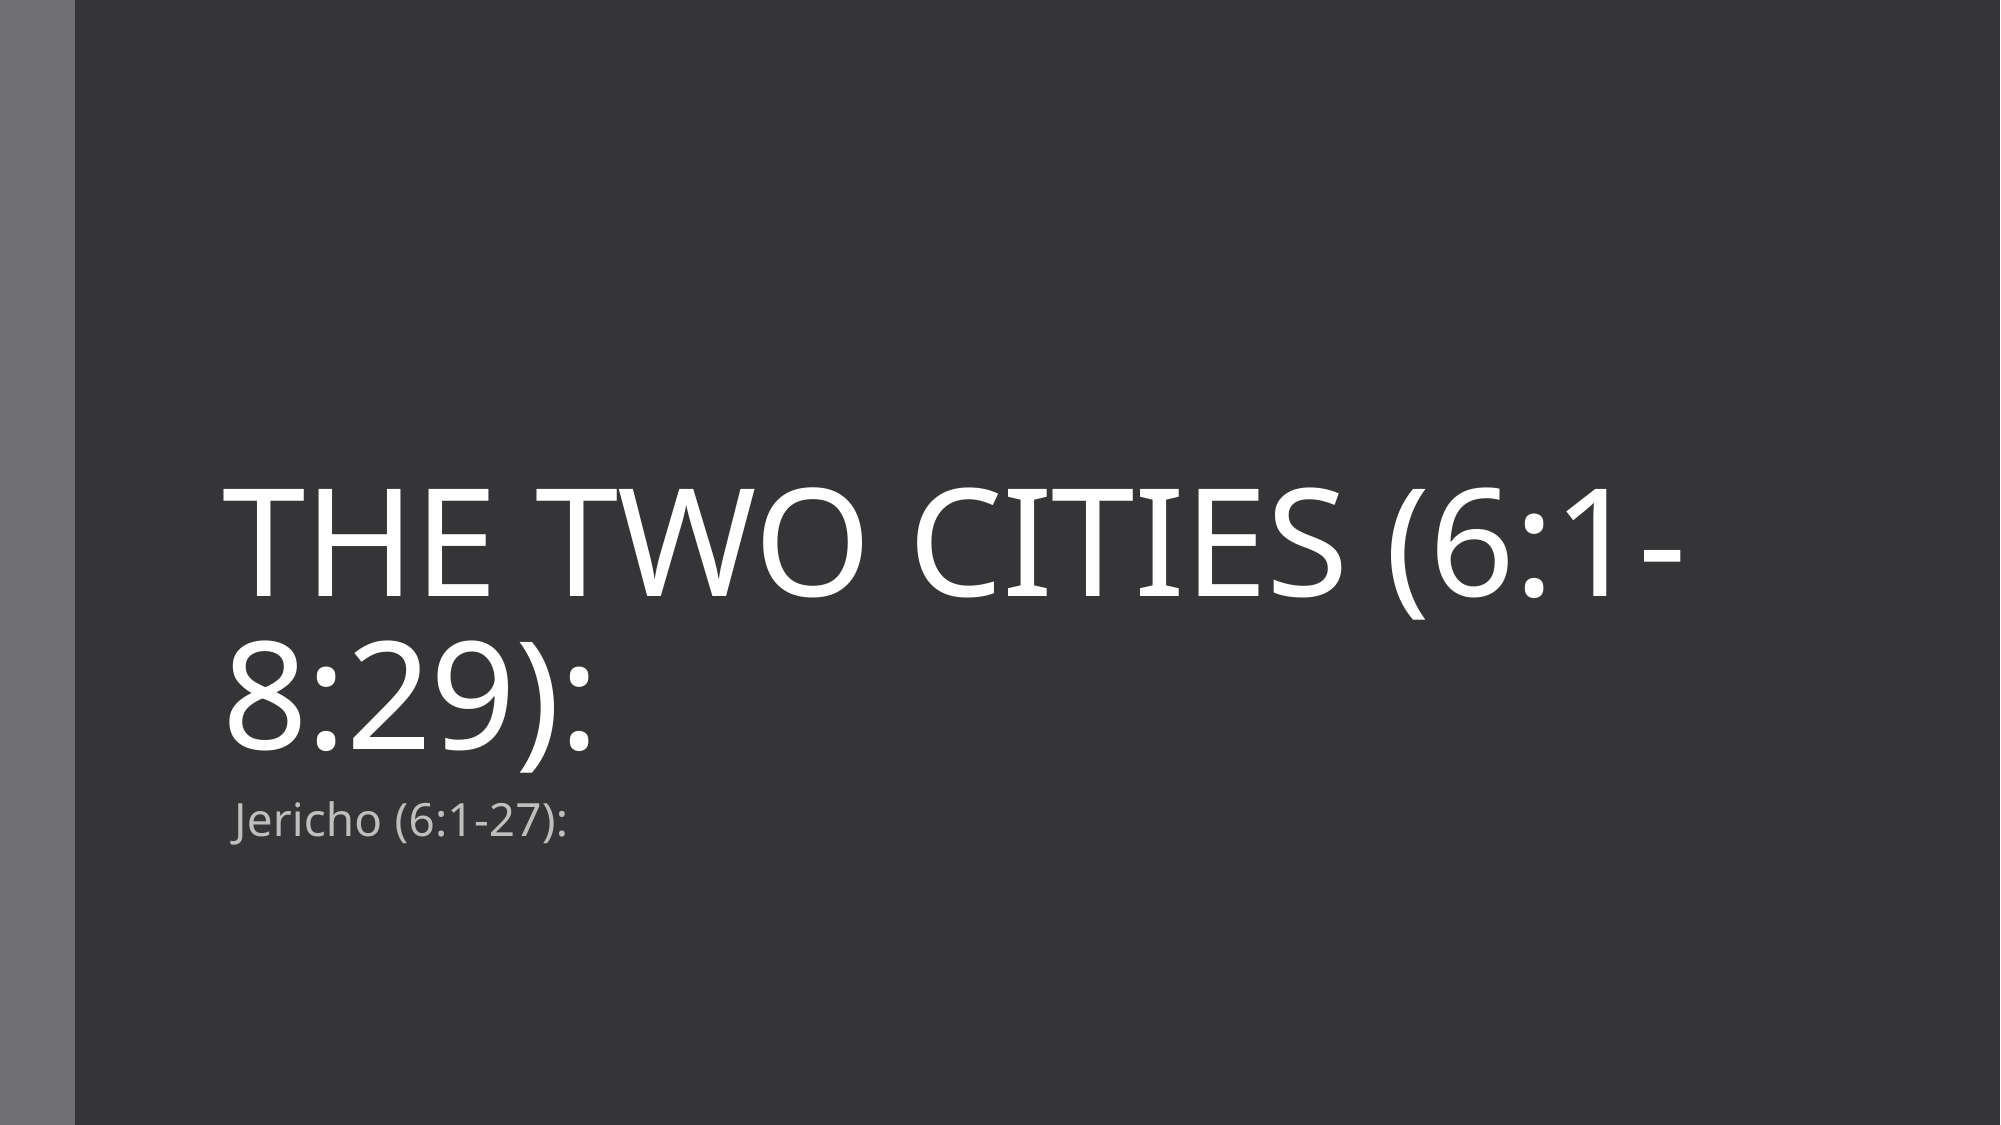

# THE TWO CITIES (6:1-8:29):
 Jericho (6:1-27):